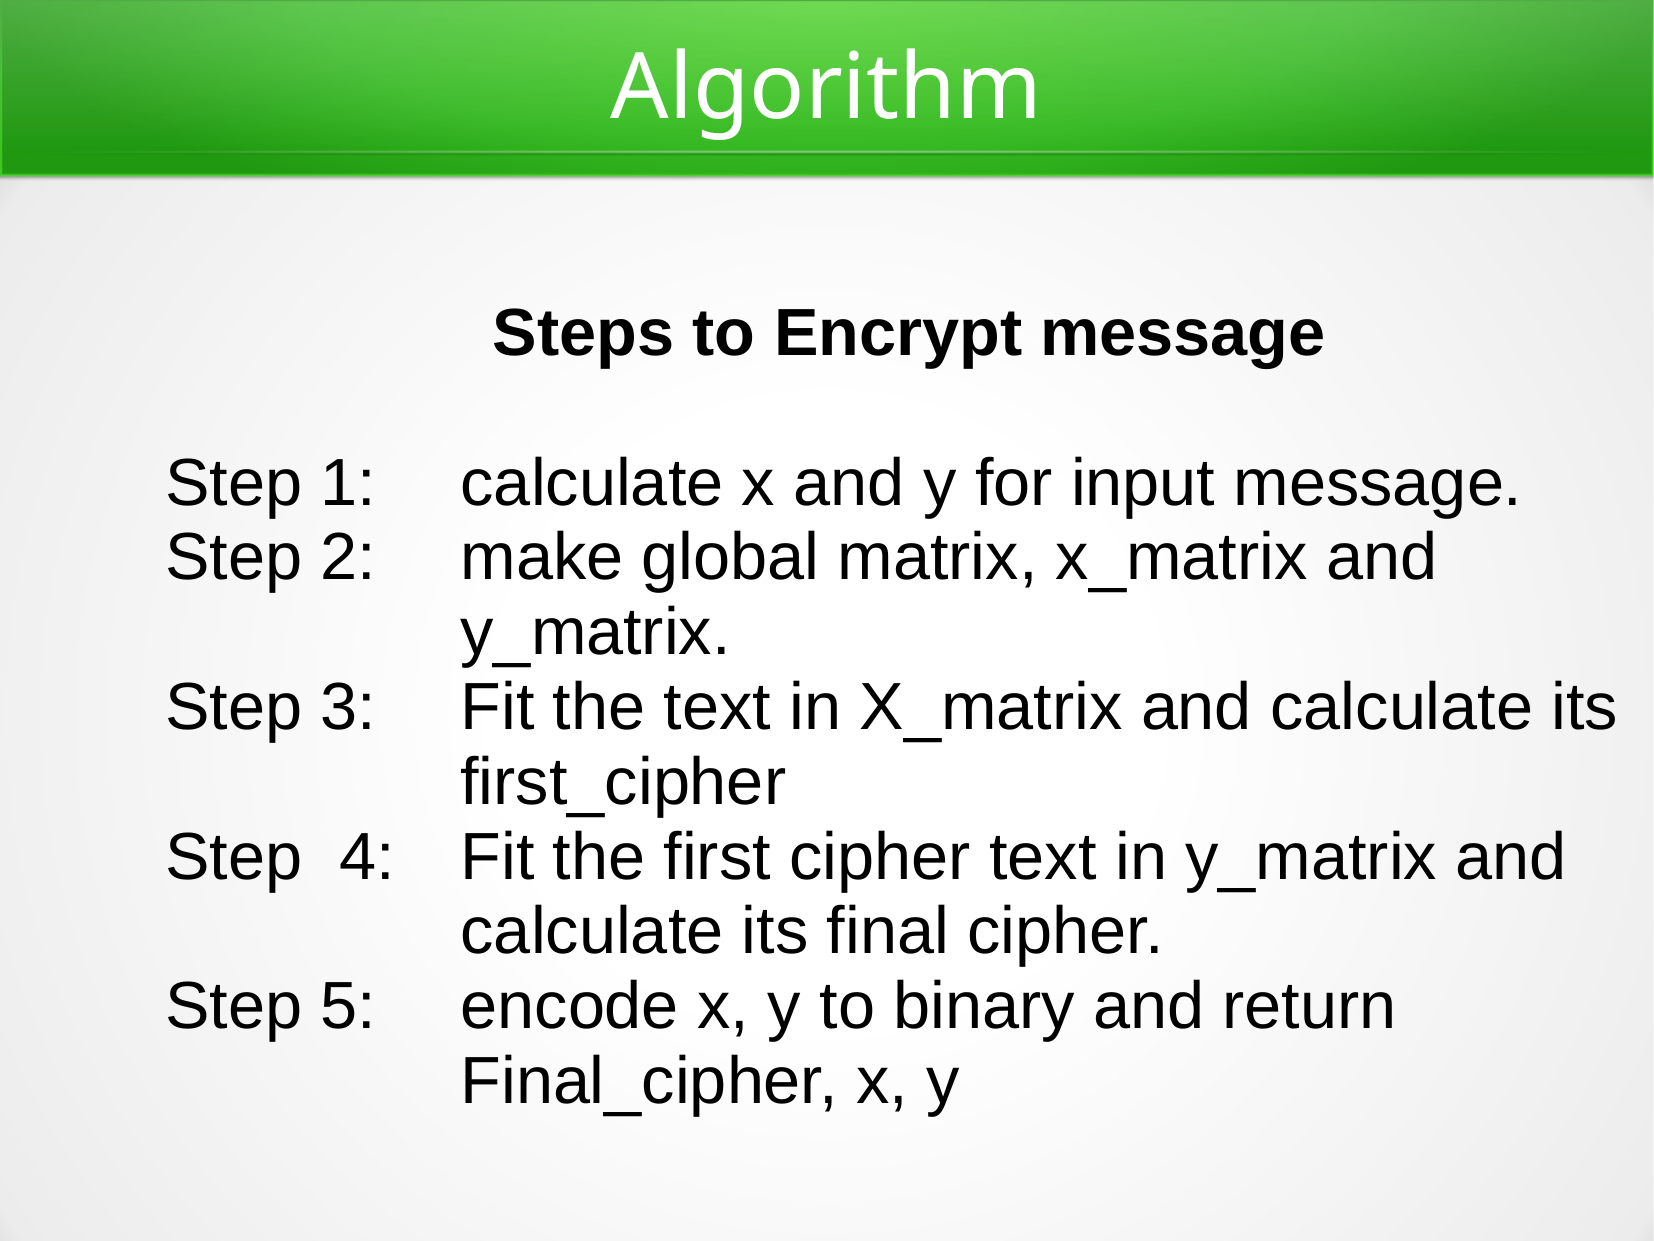

# Algorithm
Steps to Encrypt message
Step 1:		calculate x and y for input message.
Step 2:		make global matrix, x_matrix and 							y_matrix.
Step 3:		Fit the text in X_matrix and calculate its 					first_cipher
Step 4:	Fit the first cipher text in y_matrix and 					calculate its final cipher.
Step 5:		encode x, y to binary and return 								Final_cipher, x, y